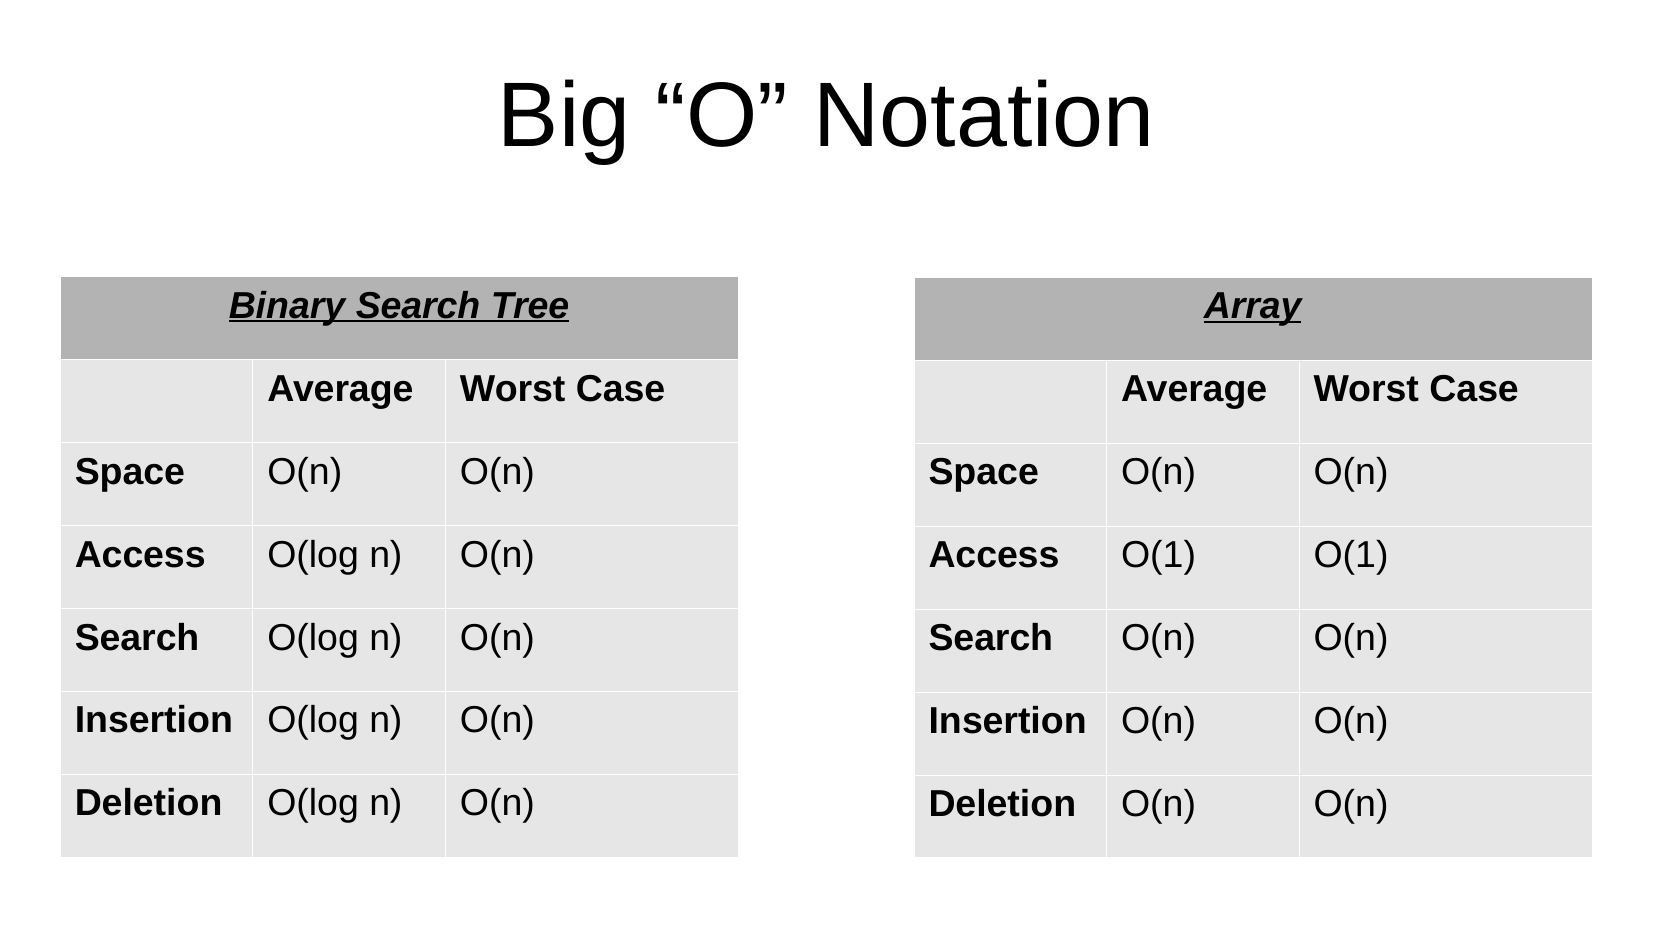

# Big “O” Notation
| Binary Search Tree | | |
| --- | --- | --- |
| | Average | Worst Case |
| Space | O(n) | O(n) |
| Access | O(log n) | O(n) |
| Search | O(log n) | O(n) |
| Insertion | O(log n) | O(n) |
| Deletion | O(log n) | O(n) |
| Array | | |
| --- | --- | --- |
| | Average | Worst Case |
| Space | O(n) | O(n) |
| Access | O(1) | O(1) |
| Search | O(n) | O(n) |
| Insertion | O(n) | O(n) |
| Deletion | O(n) | O(n) |